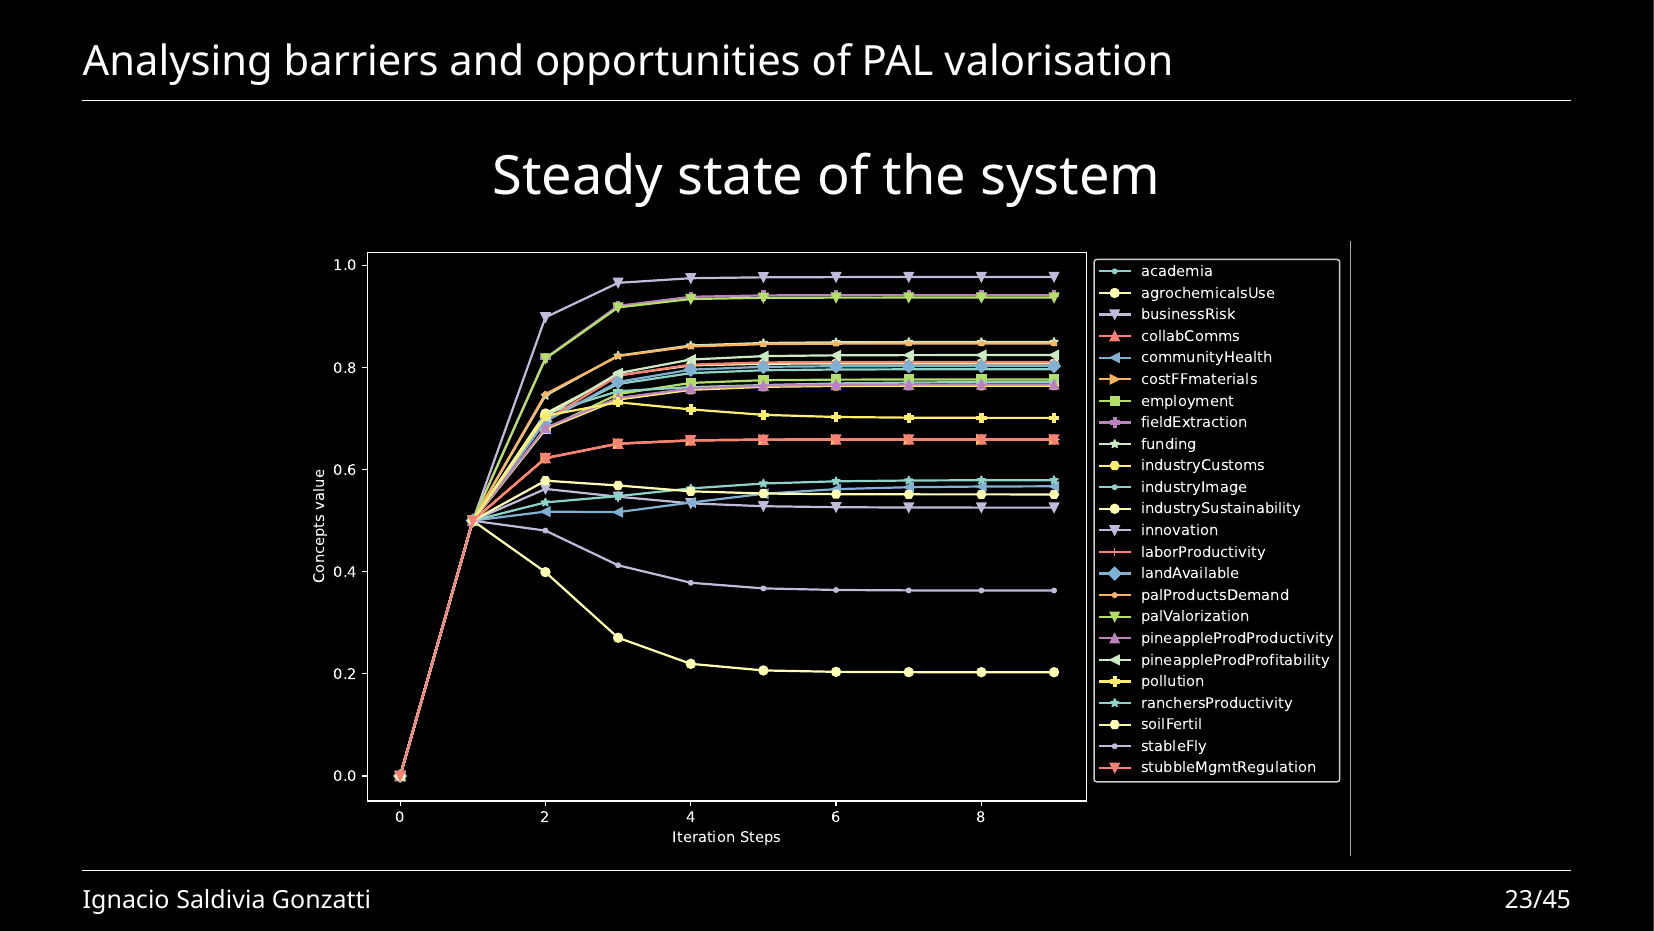

# Analysing barriers and opportunities of PAL valorisation
Steady state of the system
Ignacio Saldivia Gonzatti
23